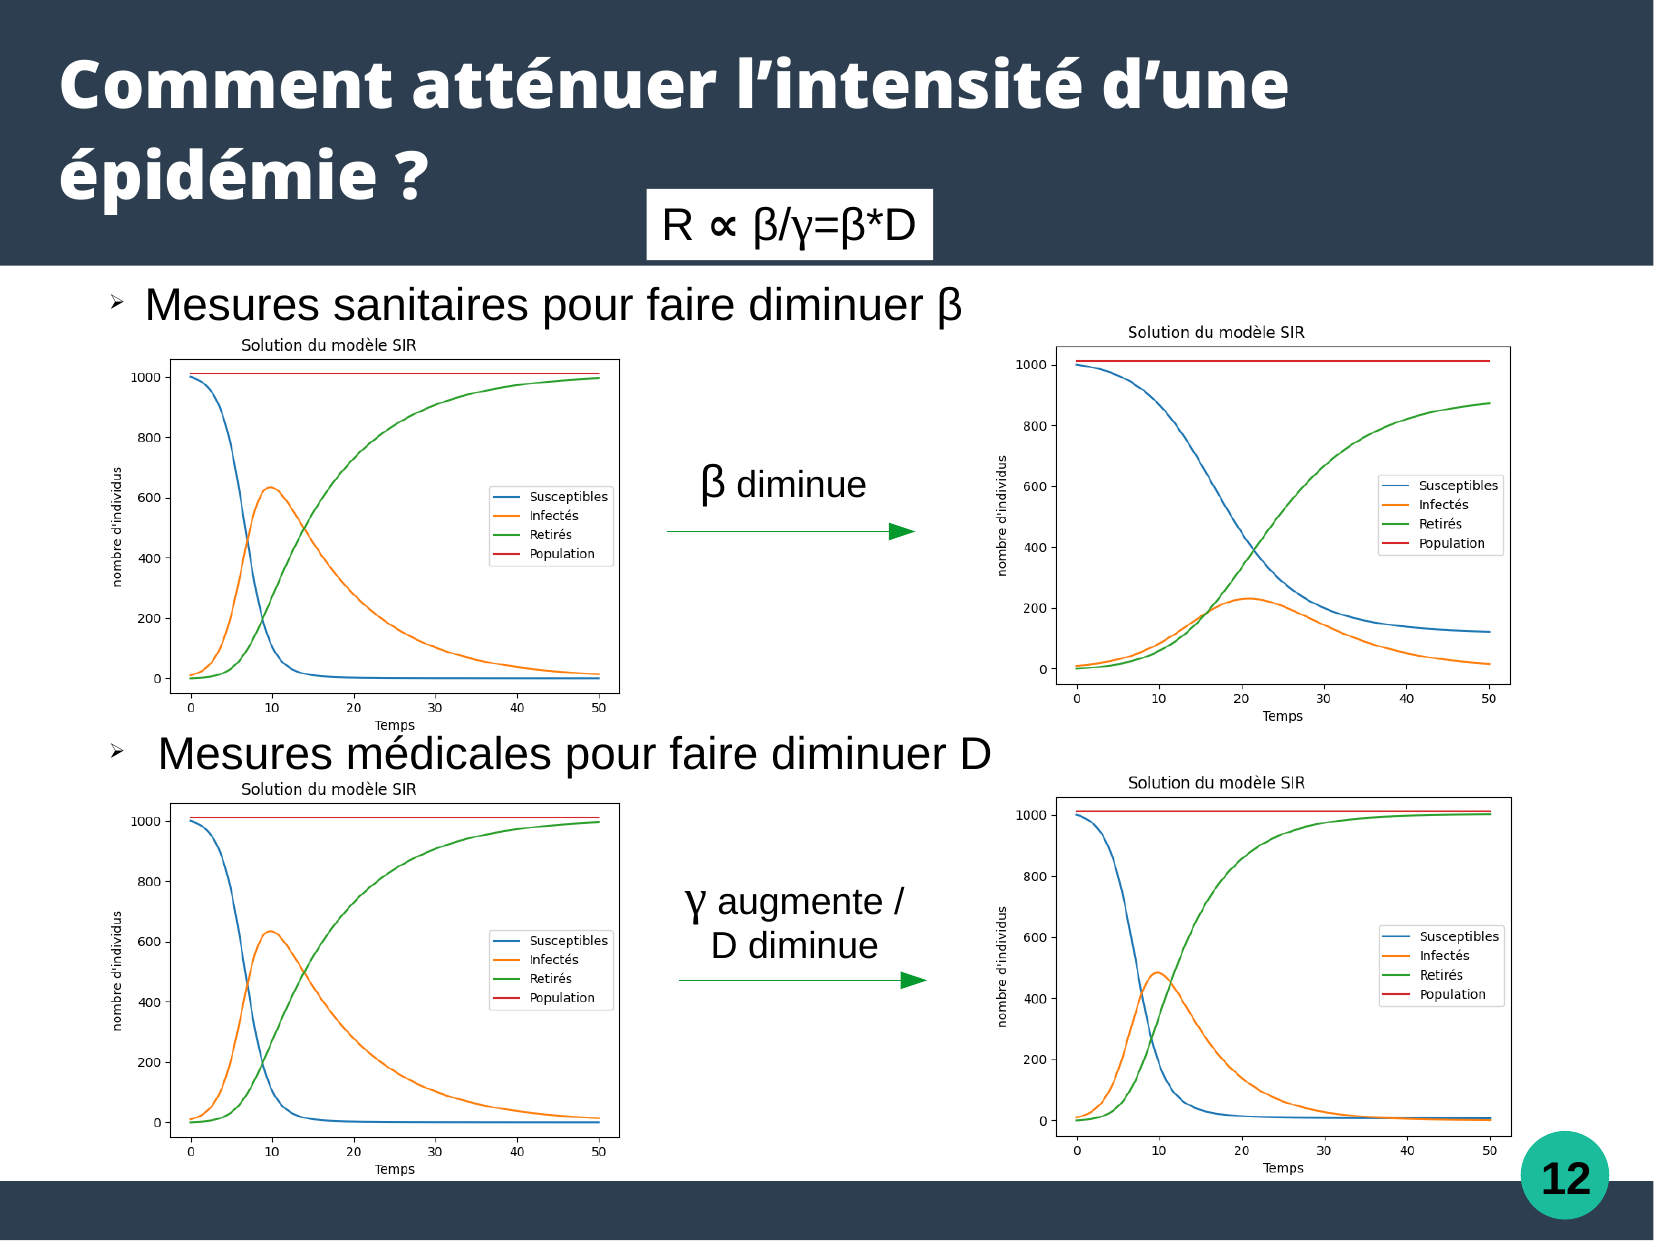

# Comment atténuer l’intensité d’une épidémie ?
R ∝ β/γ=β*D
Mesures sanitaires pour faire diminuer β
β diminue
 Mesures médicales pour faire diminuer D
γ augmente / D diminue
12